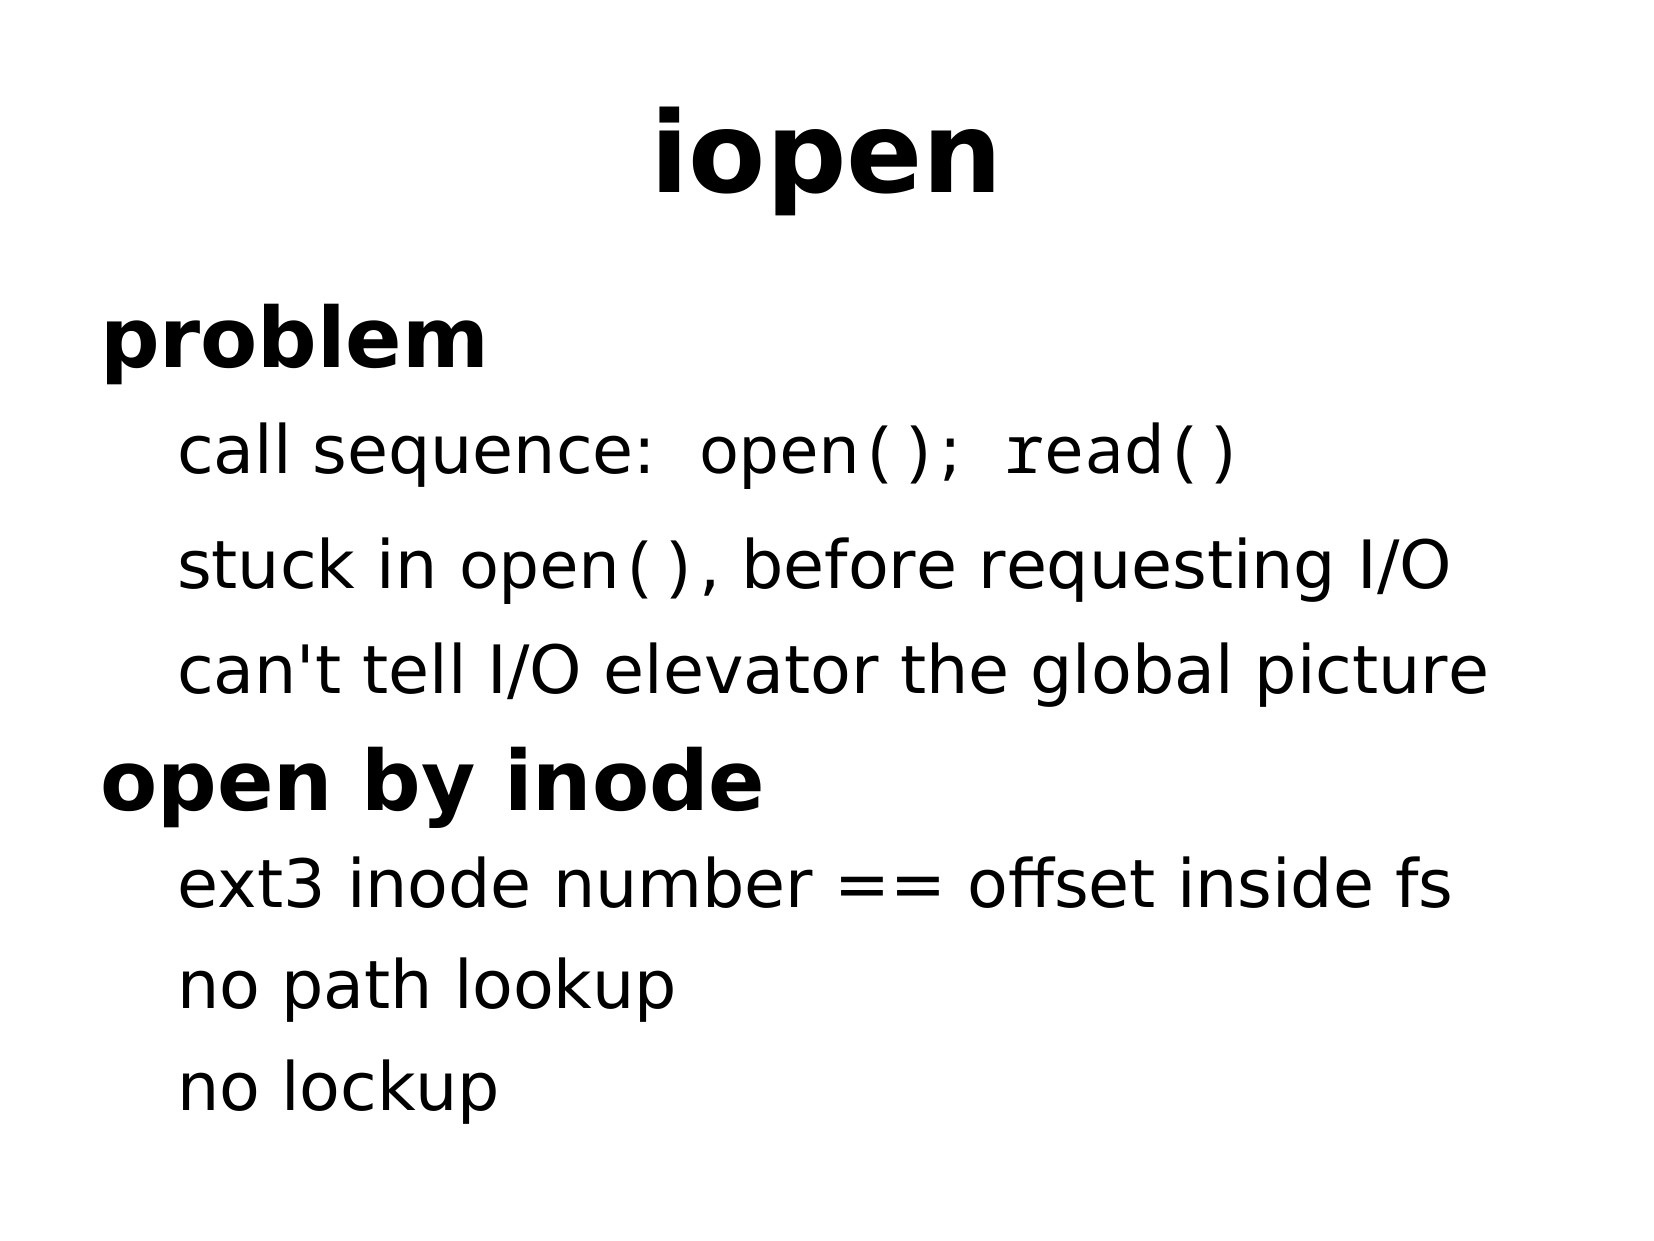

# iopen
problem
call sequence: open(); read()
stuck in open(), before requesting I/O
can't tell I/O elevator the global picture
open by inode
ext3 inode number == offset inside fs
no path lookup
no lockup